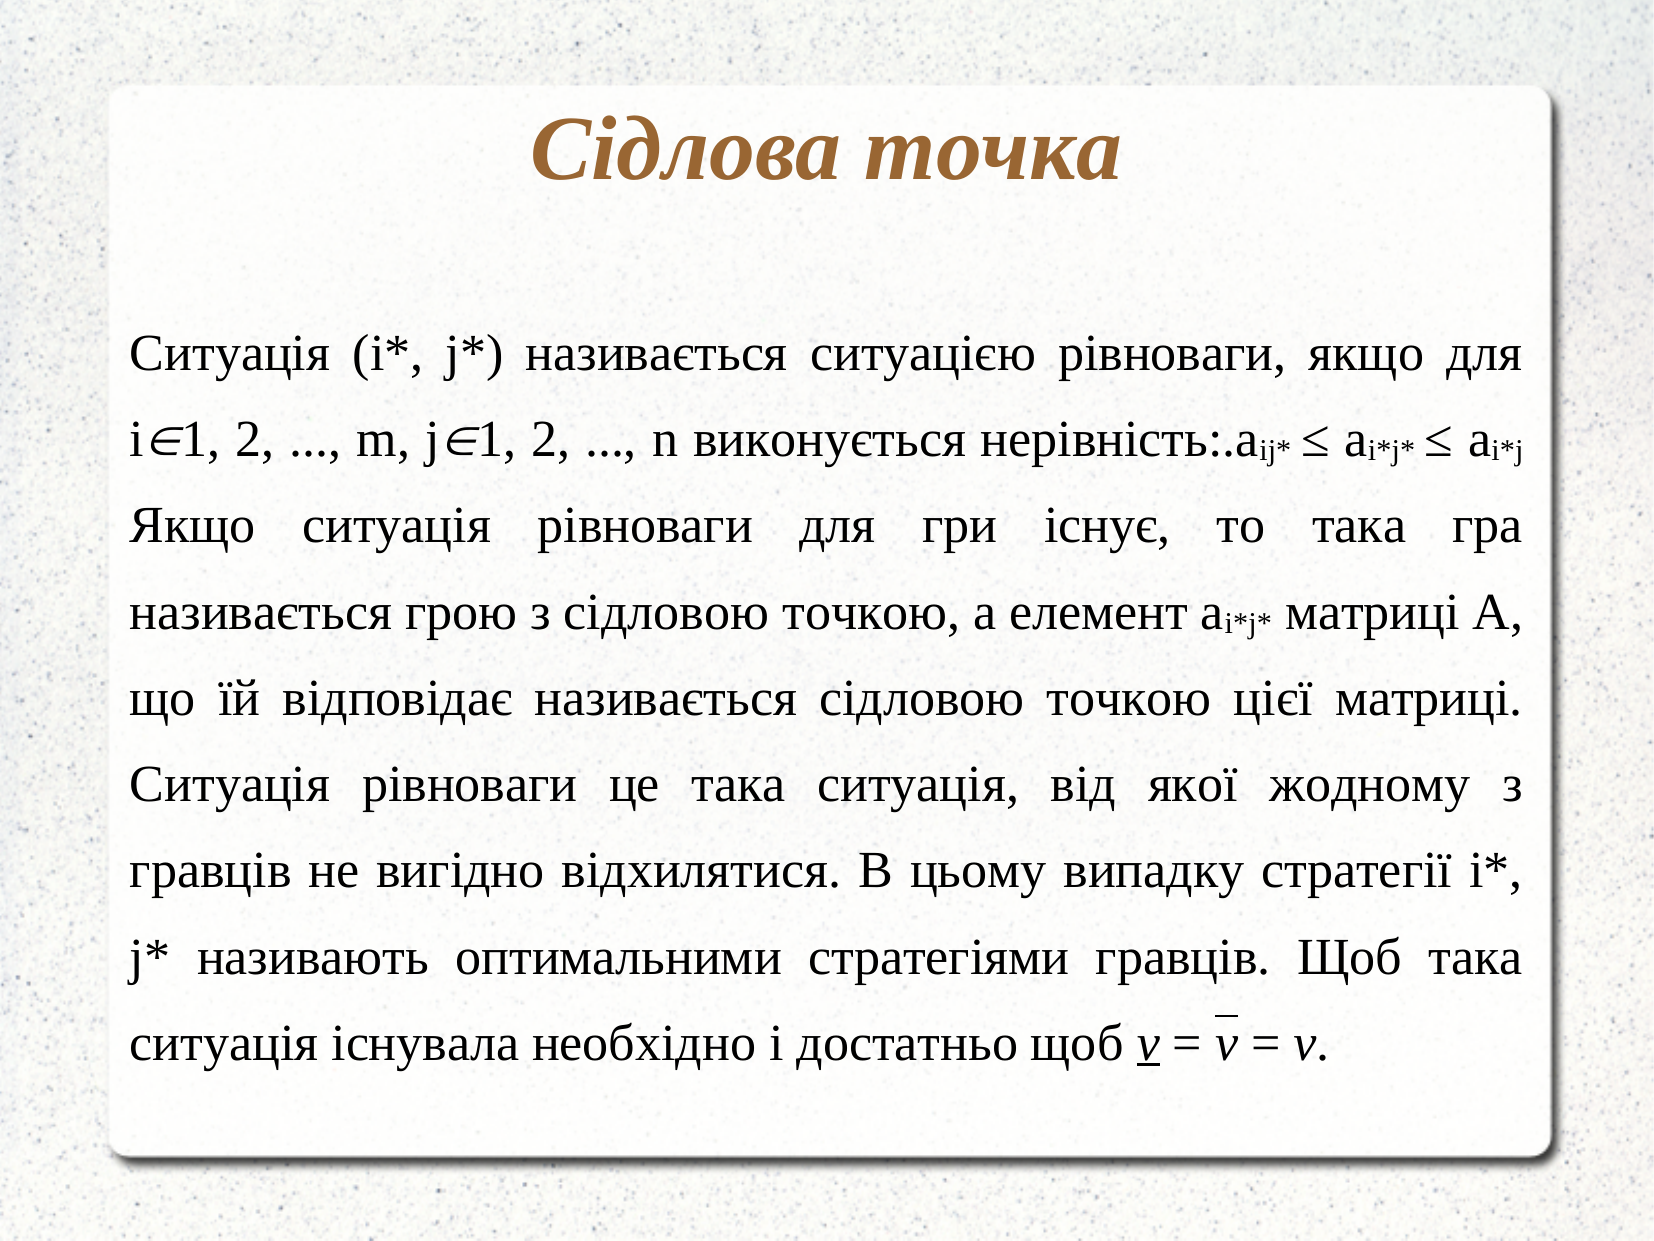

# Сідлова точка
Ситуація (i*, j*) називається ситуацією рівноваги, якщо для iÎ1, 2, ..., m, jÎ1, 2, ..., n виконується нерівність:.aij* ≤ ai*j* ≤ ai*j Якщо ситуація рівноваги для гри існує, то така гра називається грою з сідловою точкою, а елемент ai*j* матриці А, що їй відповідає називається сідловою точкою цієї матриці. Ситуація рівноваги це така ситуація, від якої жодному з гравців не вигідно відхилятися. В цьому випадку стратегії i*, j* називають оптимальними стратегіями гравців. Щоб така ситуація існувала необхідно і достатньо щоб v = v = v.